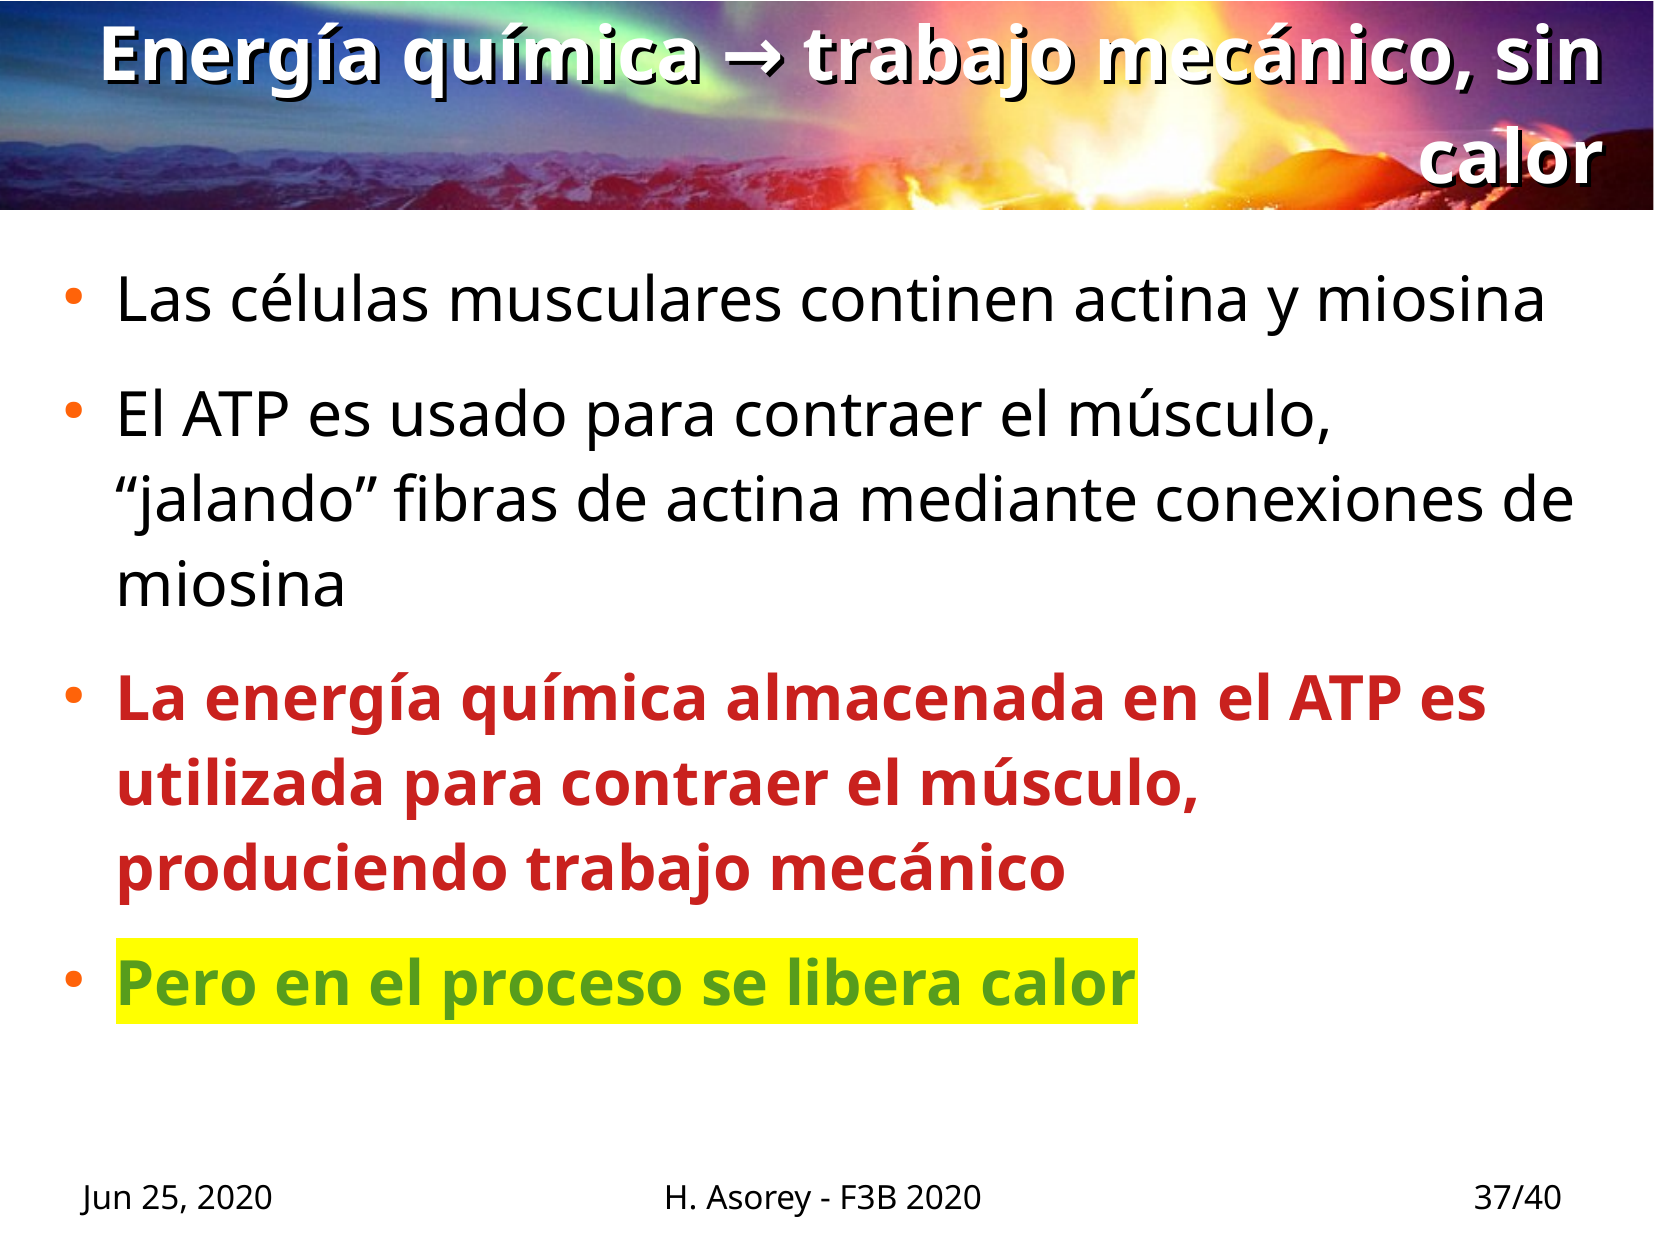

# Energía química → trabajo mecánico, sin calor
Las células musculares continen actina y miosina
El ATP es usado para contraer el músculo, “jalando” fibras de actina mediante conexiones de miosina
La energía química almacenada en el ATP es utilizada para contraer el músculo, produciendo trabajo mecánico
Pero en el proceso se libera calor
Jun 25, 2020
H. Asorey - F3B 2020
37